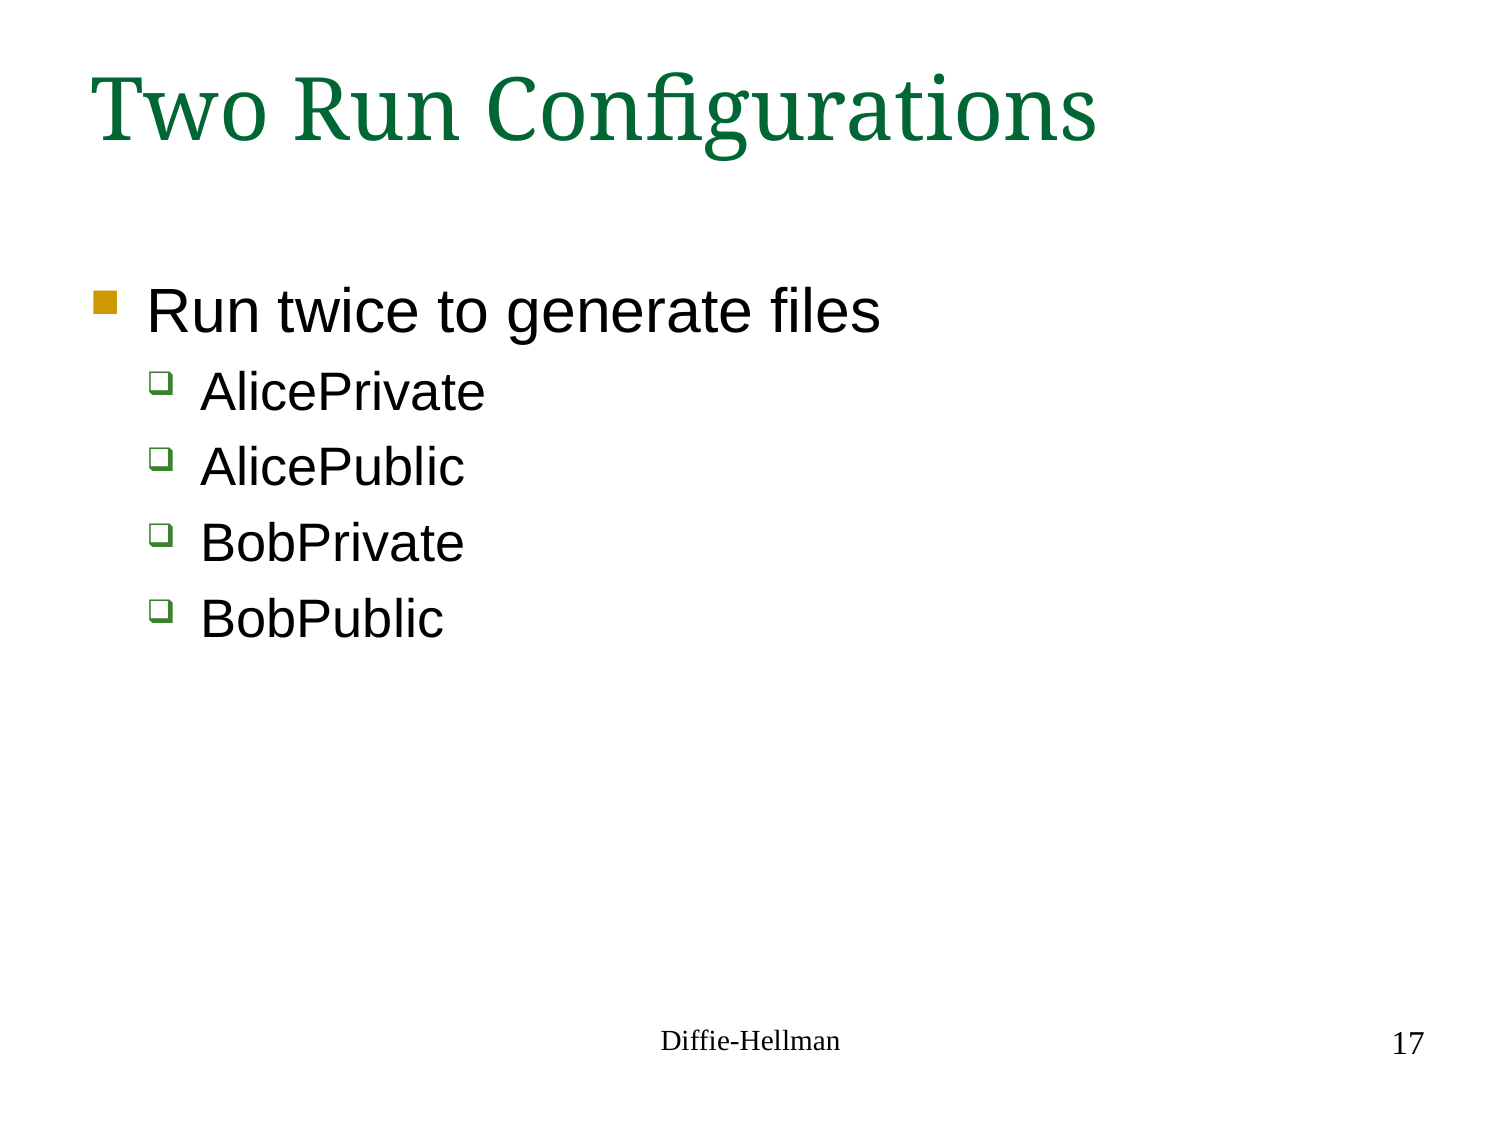

# Two Run Configurations
Run twice to generate files
AlicePrivate
AlicePublic
BobPrivate
BobPublic
Diffie-Hellman
17